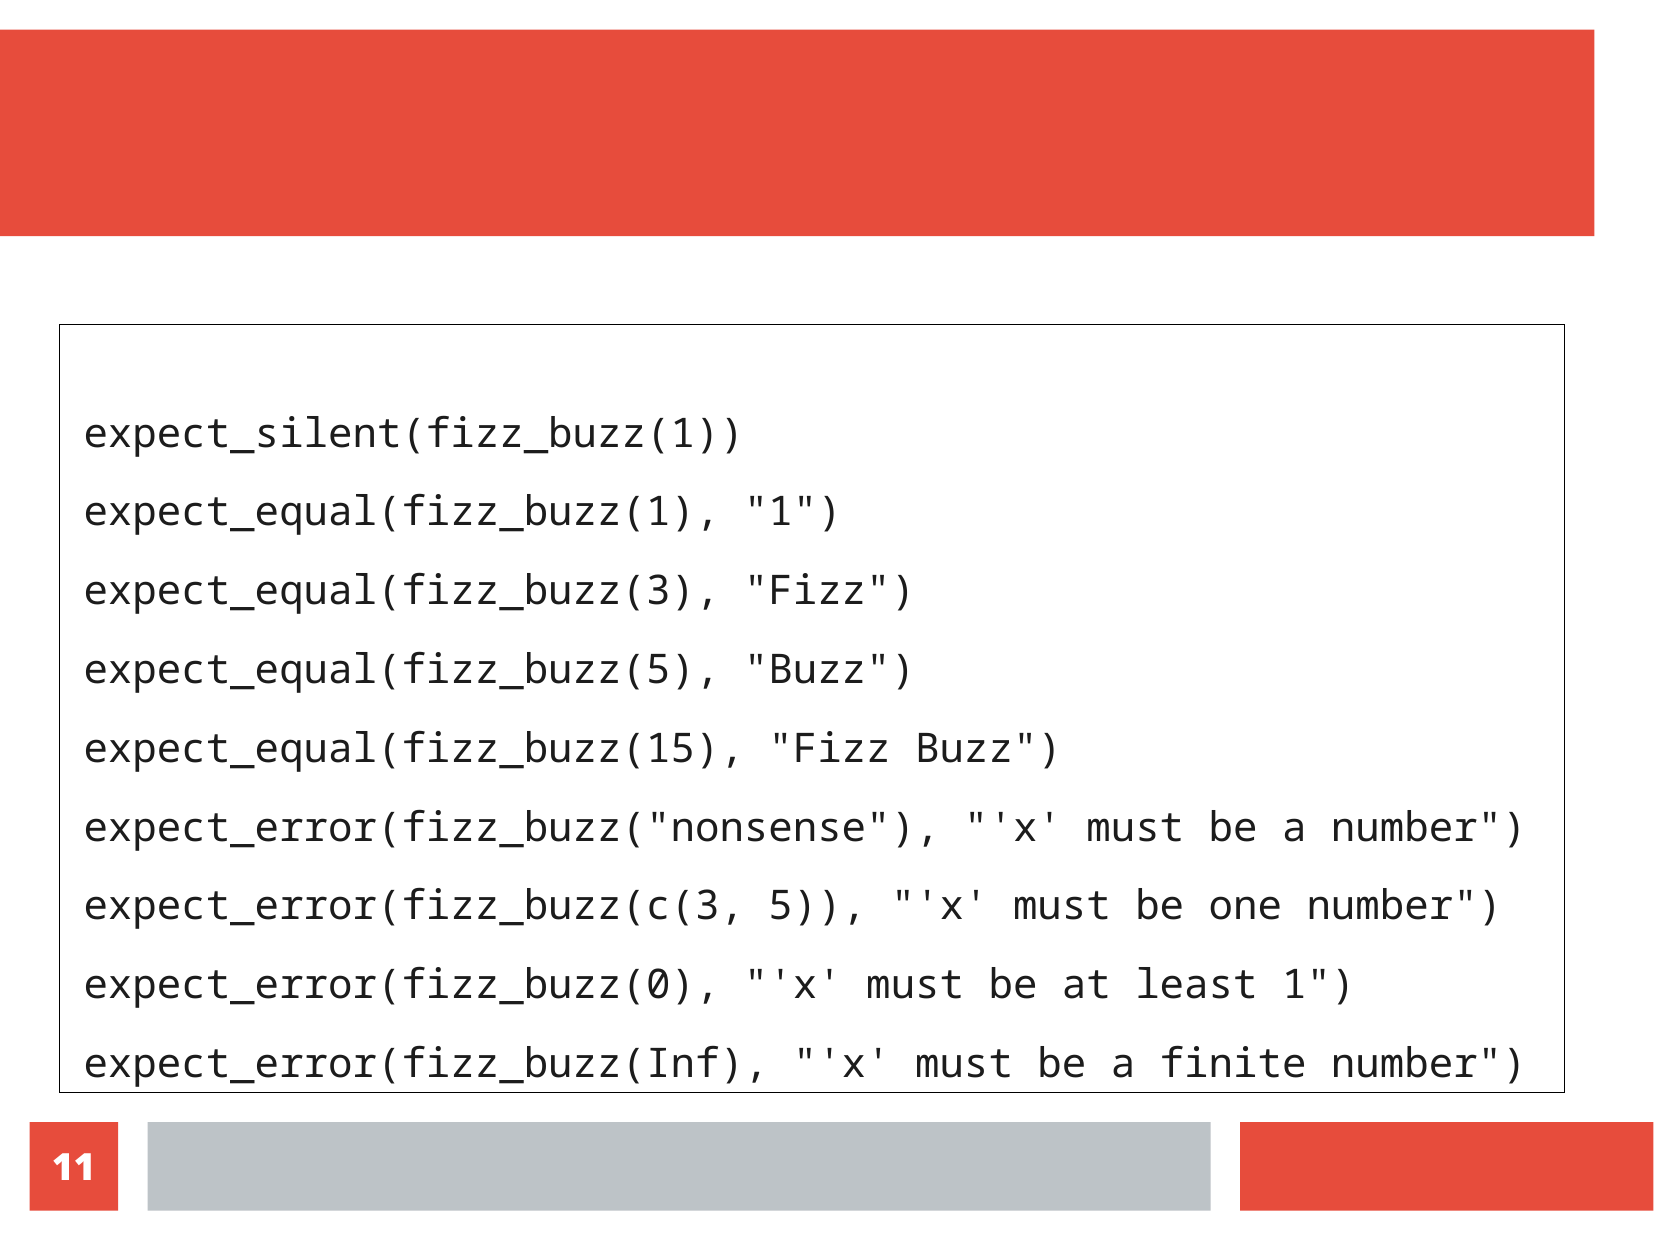

# expect_silent(fizz_buzz(1))
 expect_equal(fizz_buzz(1), "1")
 expect_equal(fizz_buzz(3), "Fizz")
 expect_equal(fizz_buzz(5), "Buzz")
 expect_equal(fizz_buzz(15), "Fizz Buzz")
 expect_error(fizz_buzz("nonsense"), "'x' must be a number")
 expect_error(fizz_buzz(c(3, 5)), "'x' must be one number")
 expect_error(fizz_buzz(0), "'x' must be at least 1")
 expect_error(fizz_buzz(Inf), "'x' must be a finite number")
11